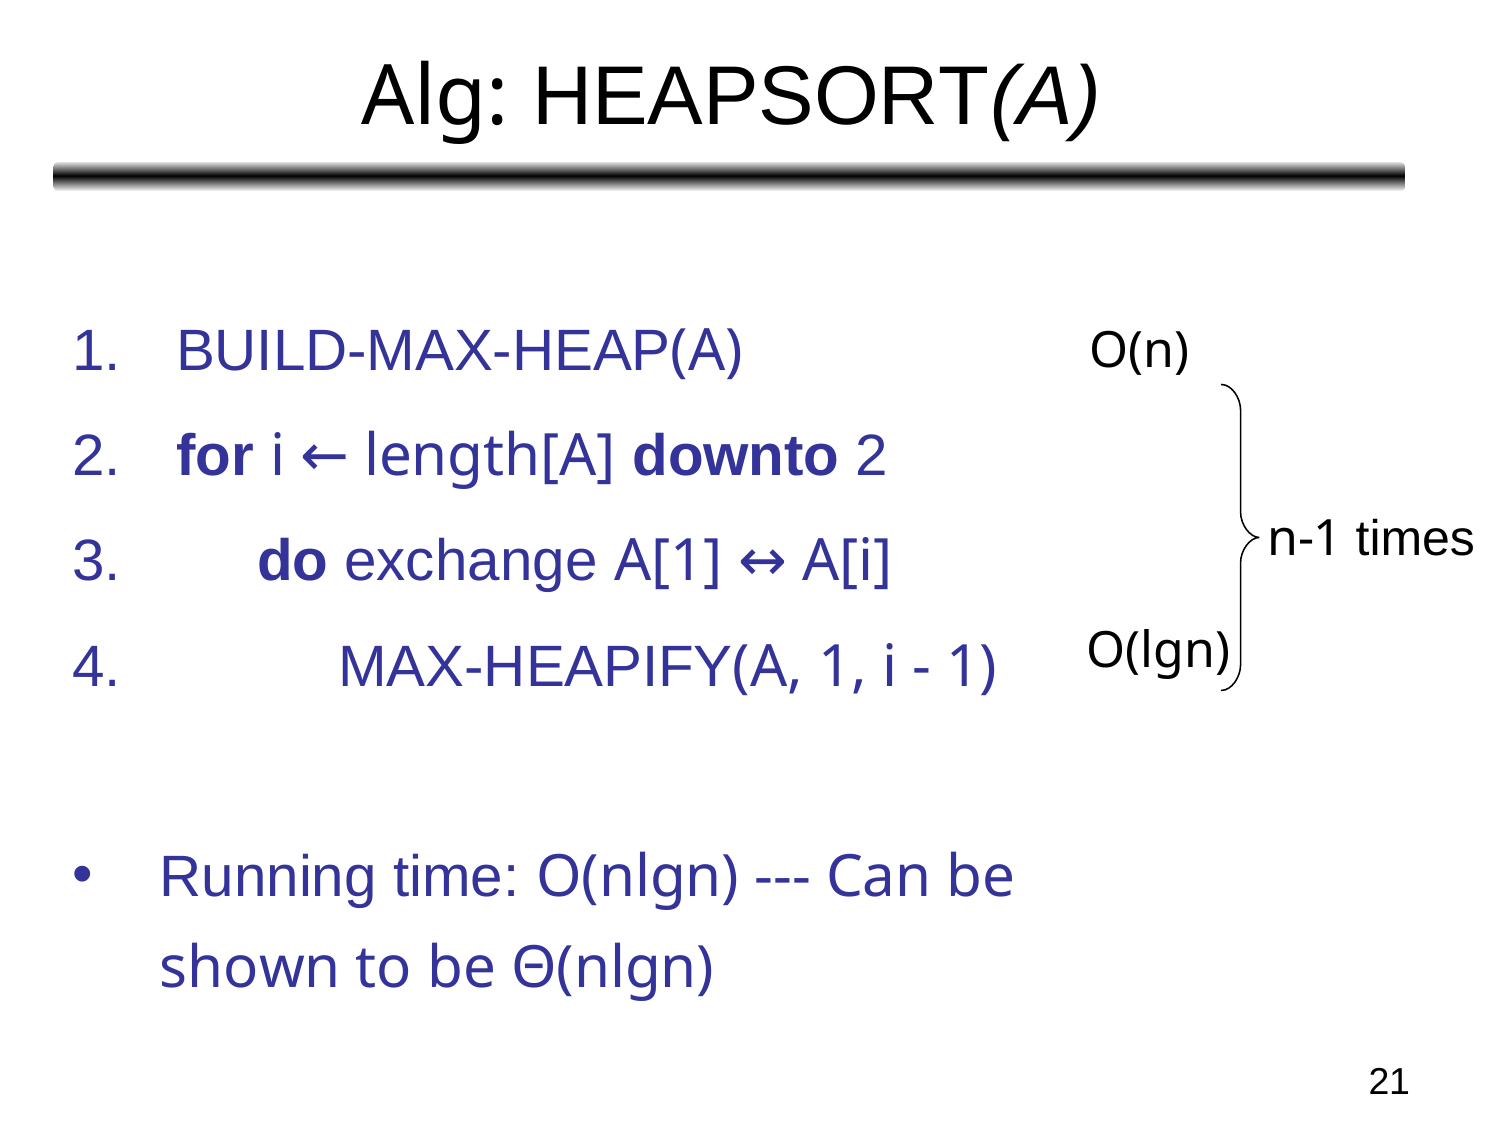

# Alg: HEAPSORT(A)
 BUILD-MAX-HEAP(A)
 for i ← length[A] downto 2
 do exchange A[1] ↔ A[i]
 MAX-HEAPIFY(A, 1, i - 1)
Running time: O(nlgn) --- Can be shown to be Θ(nlgn)
O(n)
n-1 times
O(lgn)
21